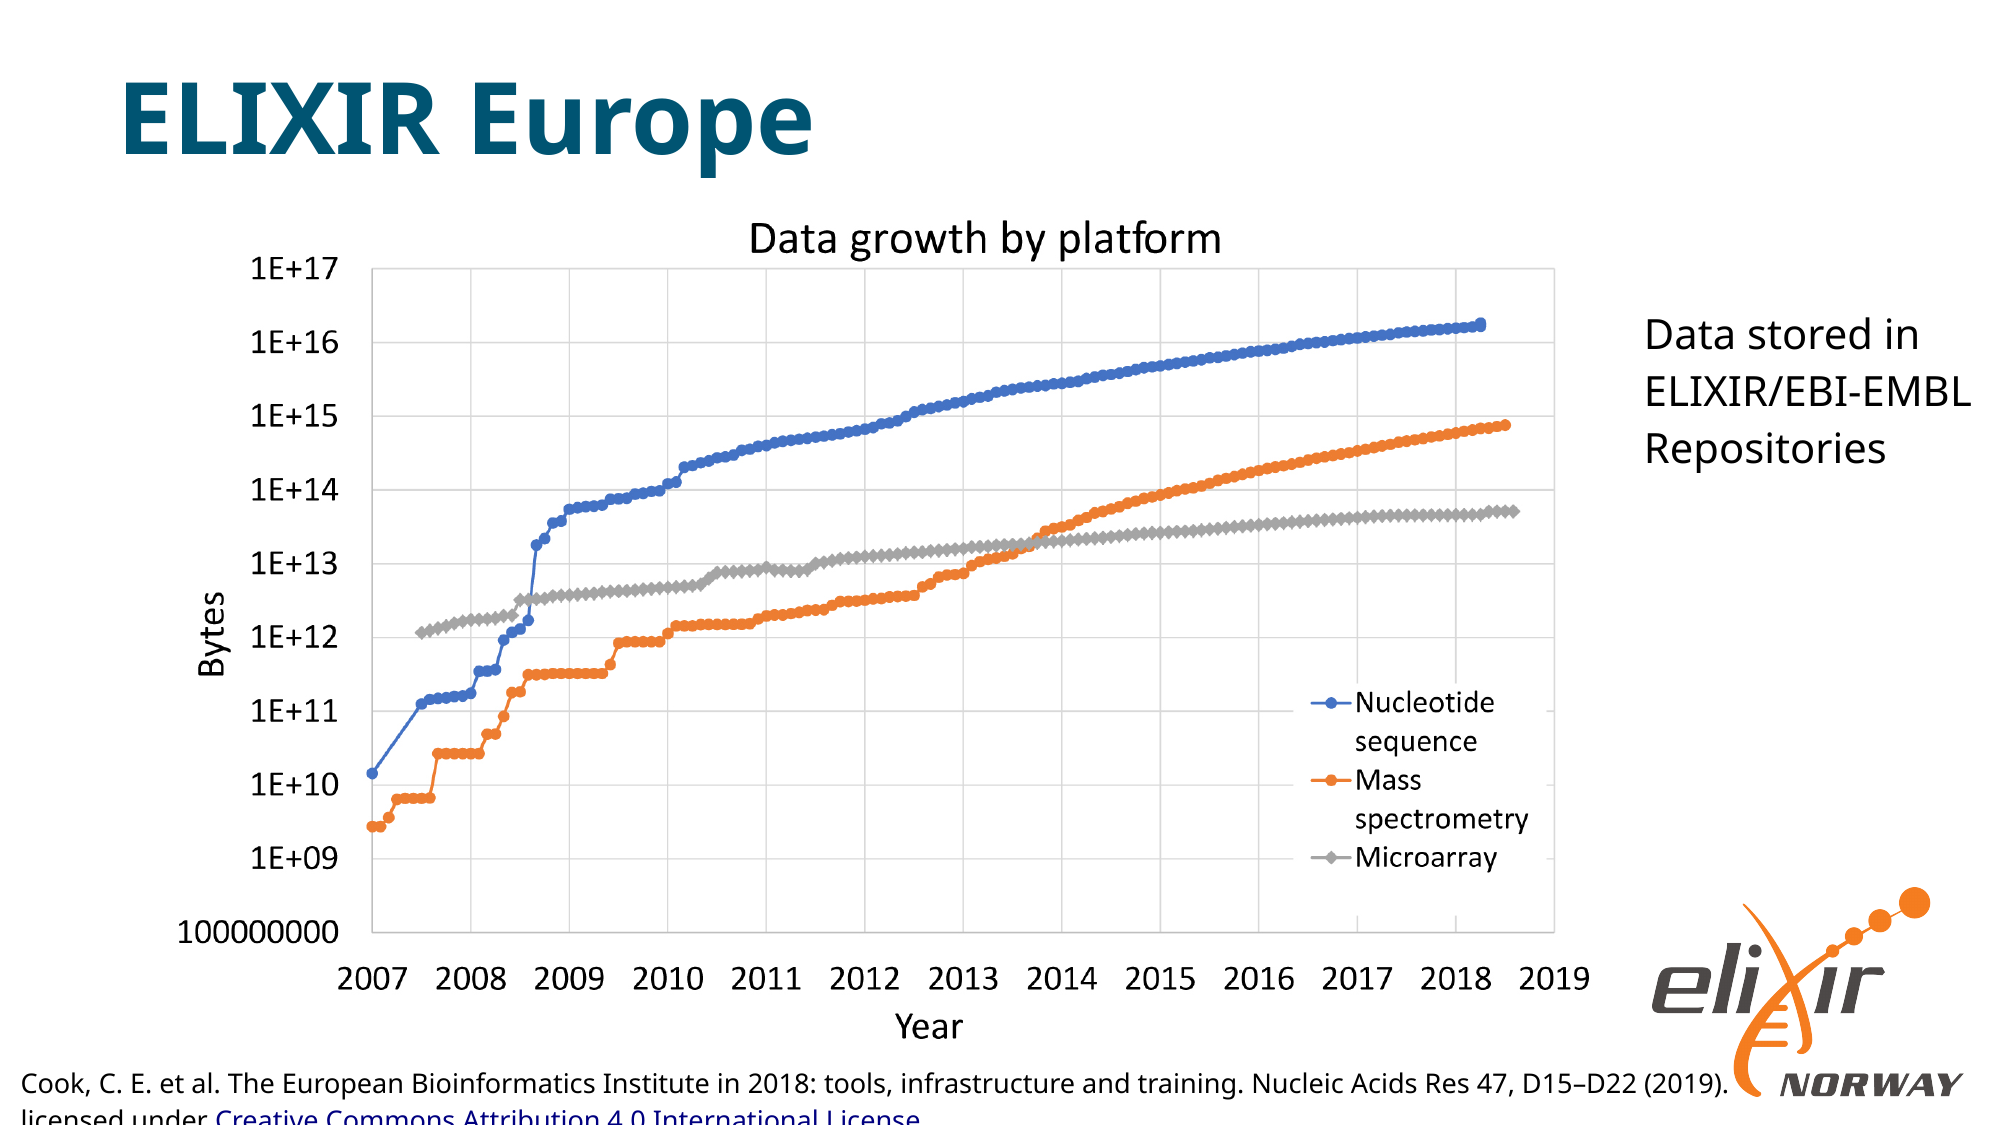

# ELIXIR Europe
Data stored in
ELIXIR/EBI-EMBL
Repositories
Cook, C. E. et al. The European Bioinformatics Institute in 2018: tools, infrastructure and training. Nucleic Acids Res 47, D15–D22 (2019).
licensed under Creative Commons Attribution 4.0 International License